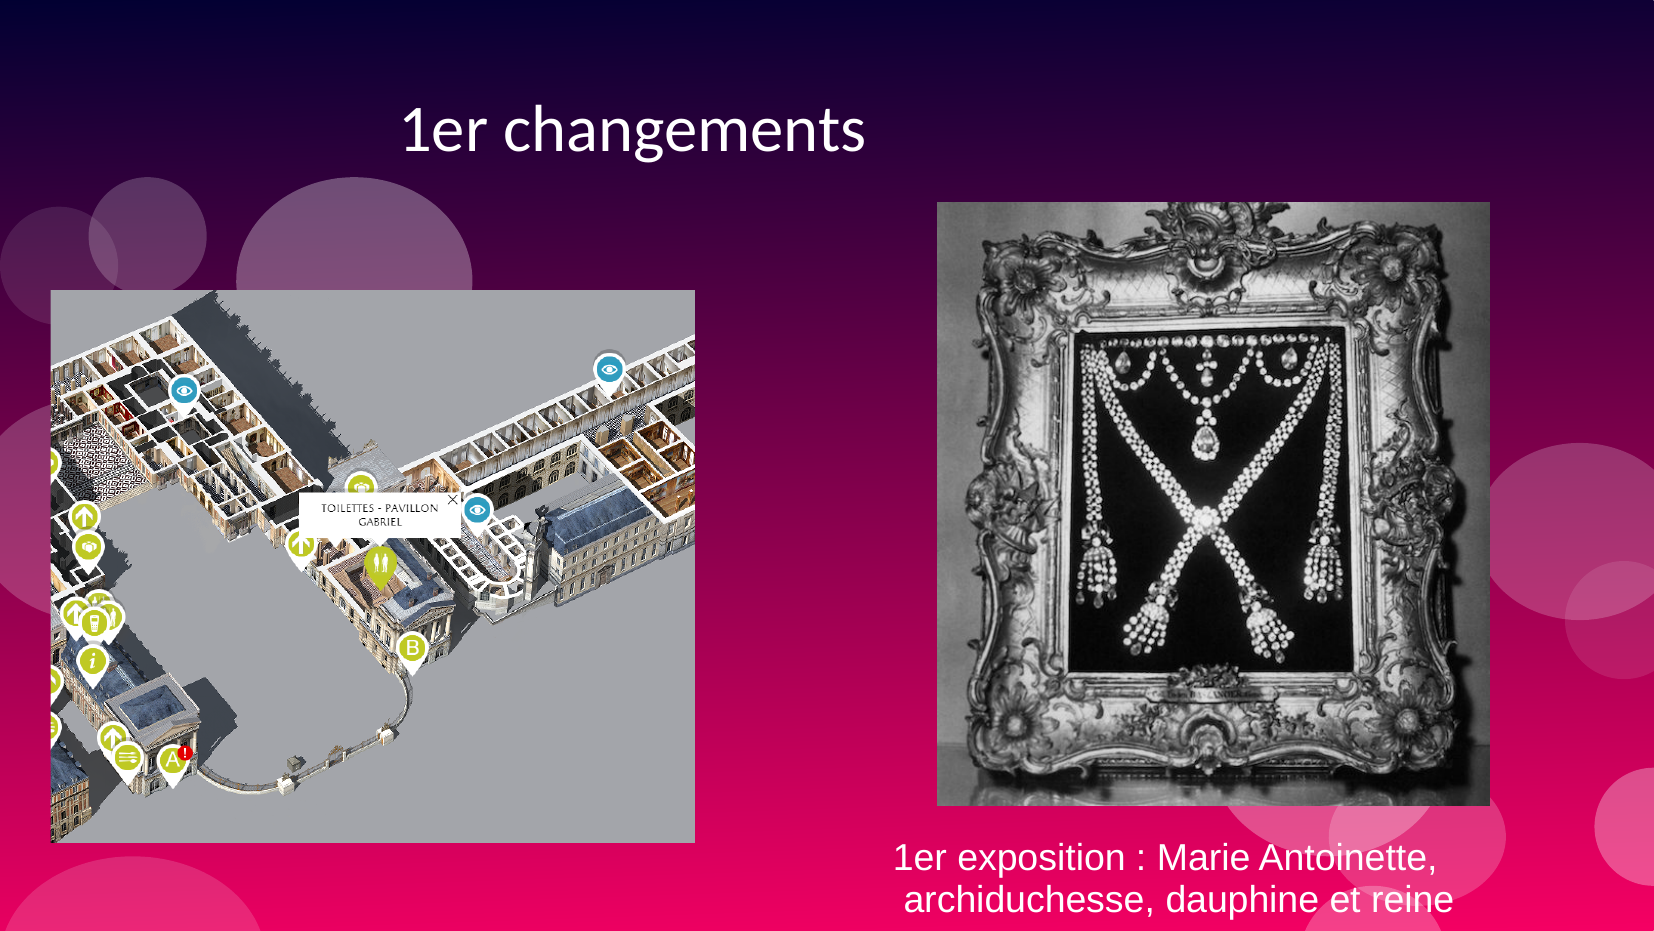

1er changements
1er exposition : Marie Antoinette,
 archiduchesse, dauphine et reine